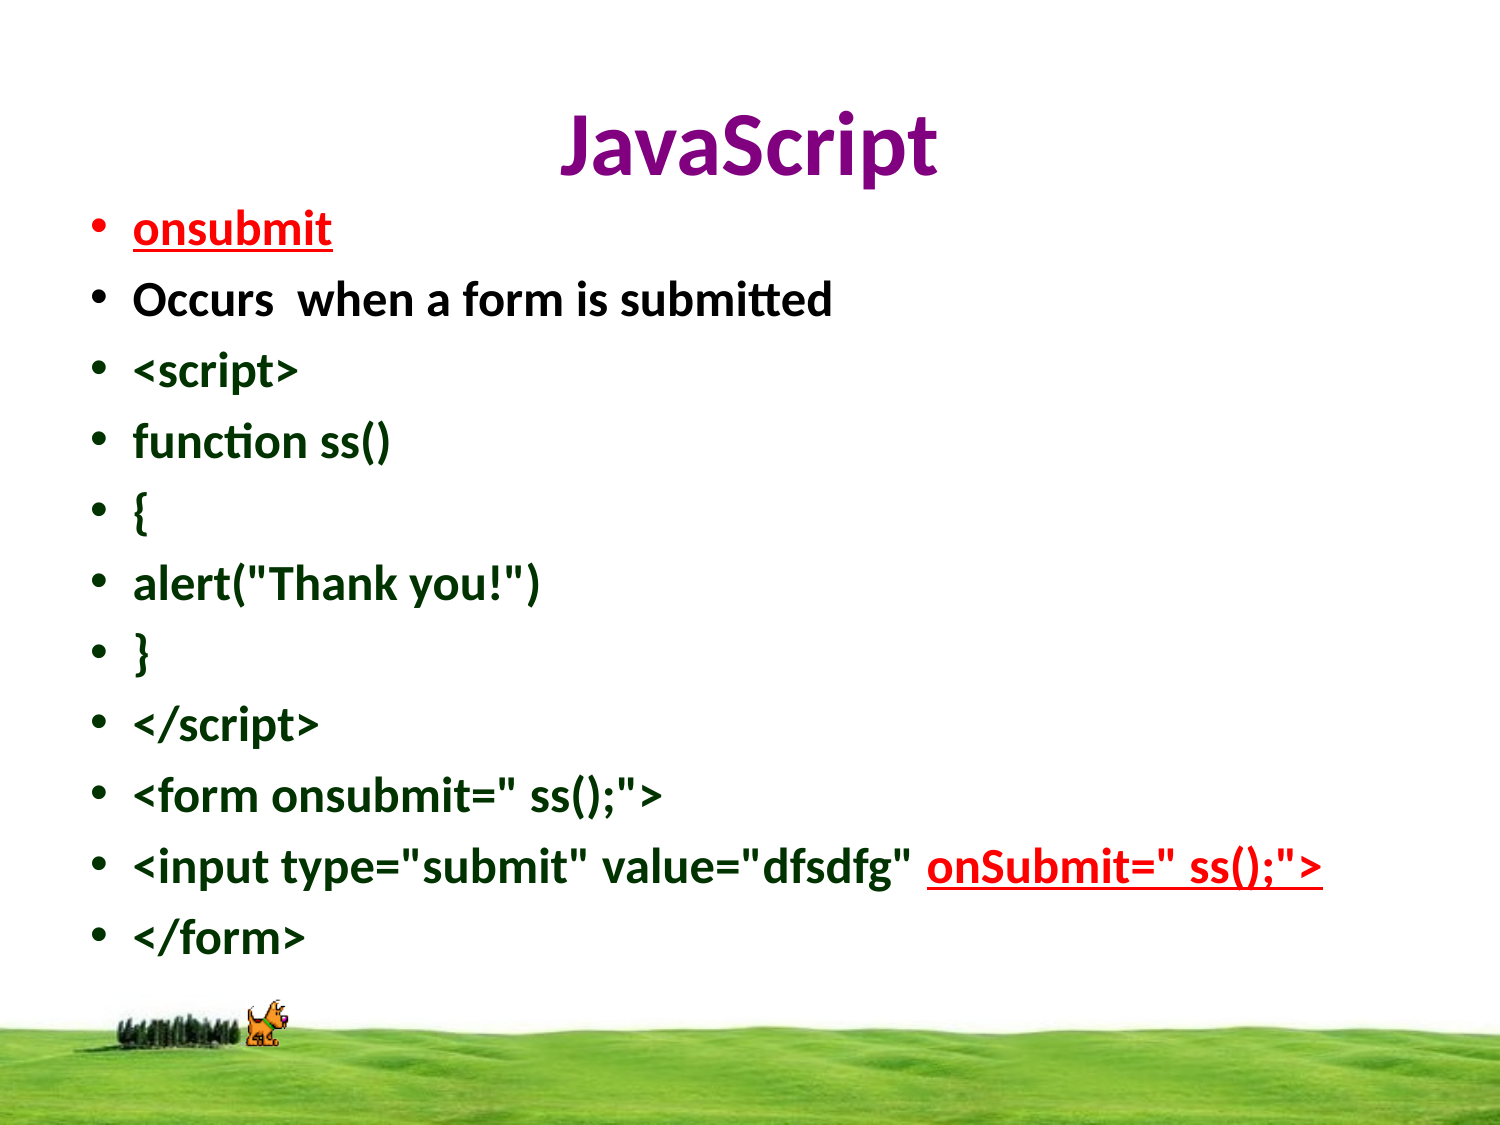

# JavaScript
onsubmit
Occurs when a form is submitted
<script>
function ss()
{
alert("Thank you!")
}
</script>
<form onsubmit=" ss();">
<input type="submit" value="dfsdfg" onSubmit=" ss();">
</form>